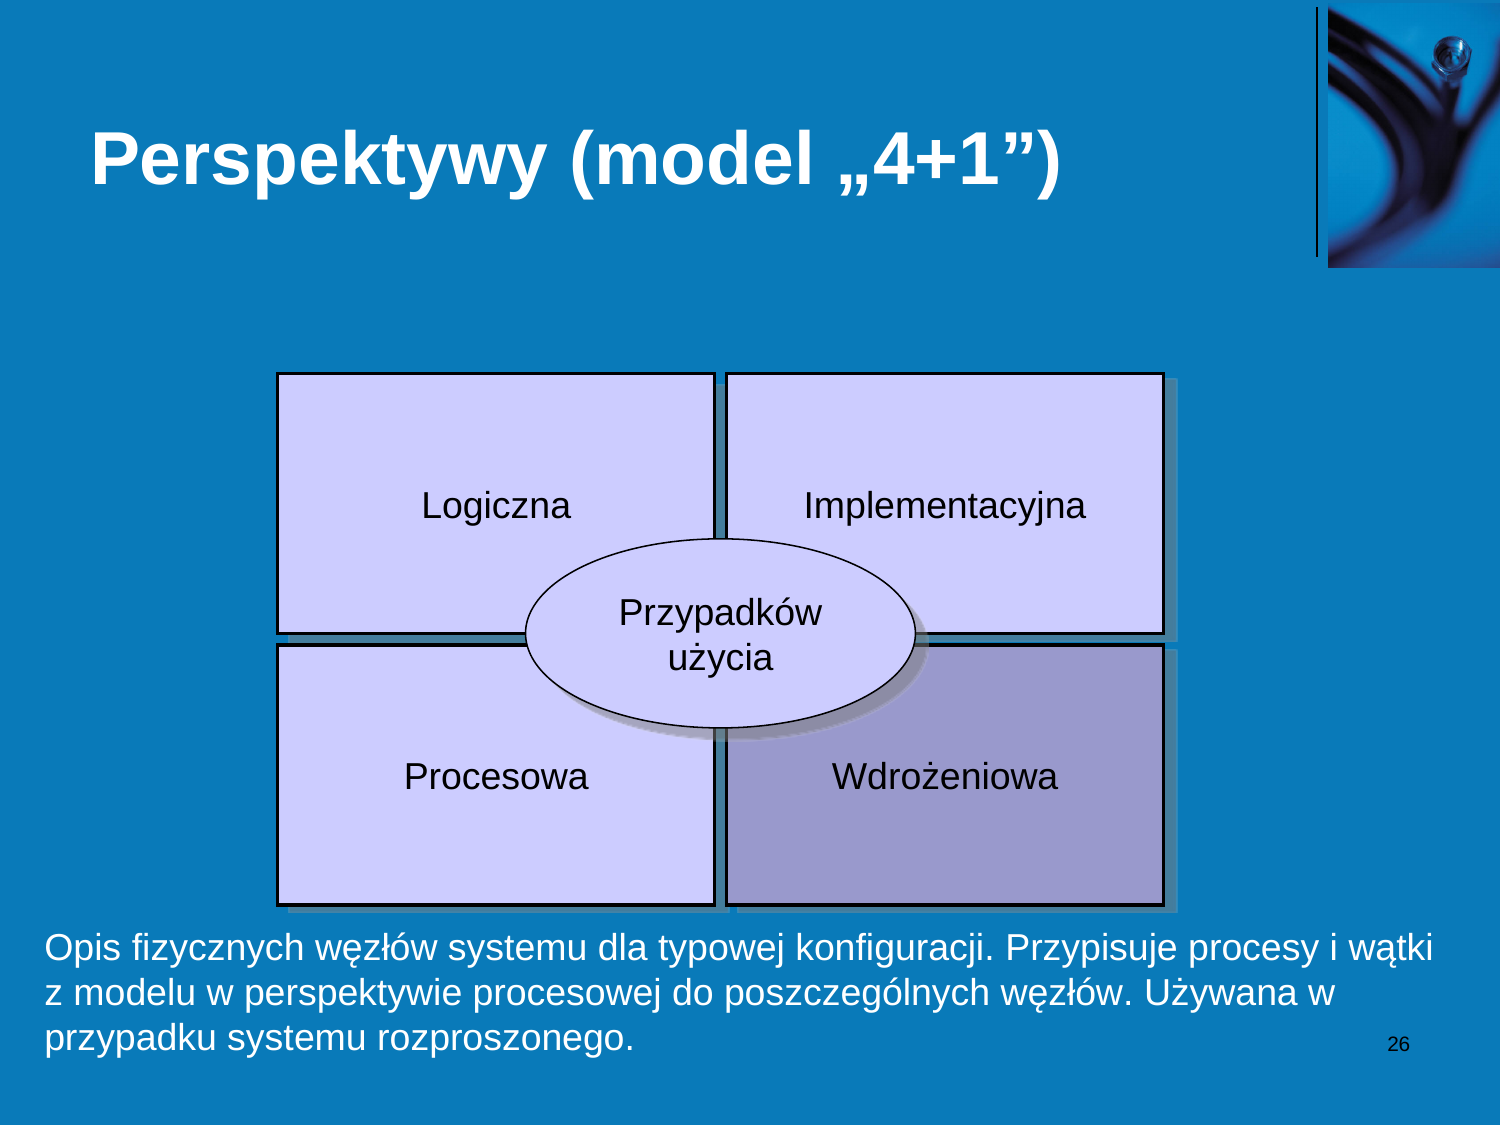

# Perspektywy (model „4+1”)
Logiczna
Implementacyjna
Przypadków
użycia
Procesowa
Wdrożeniowa
Opis fizycznych węzłów systemu dla typowej konfiguracji. Przypisuje procesy i wątki z modelu w perspektywie procesowej do poszczególnych węzłów. Używana w przypadku systemu rozproszonego.
26